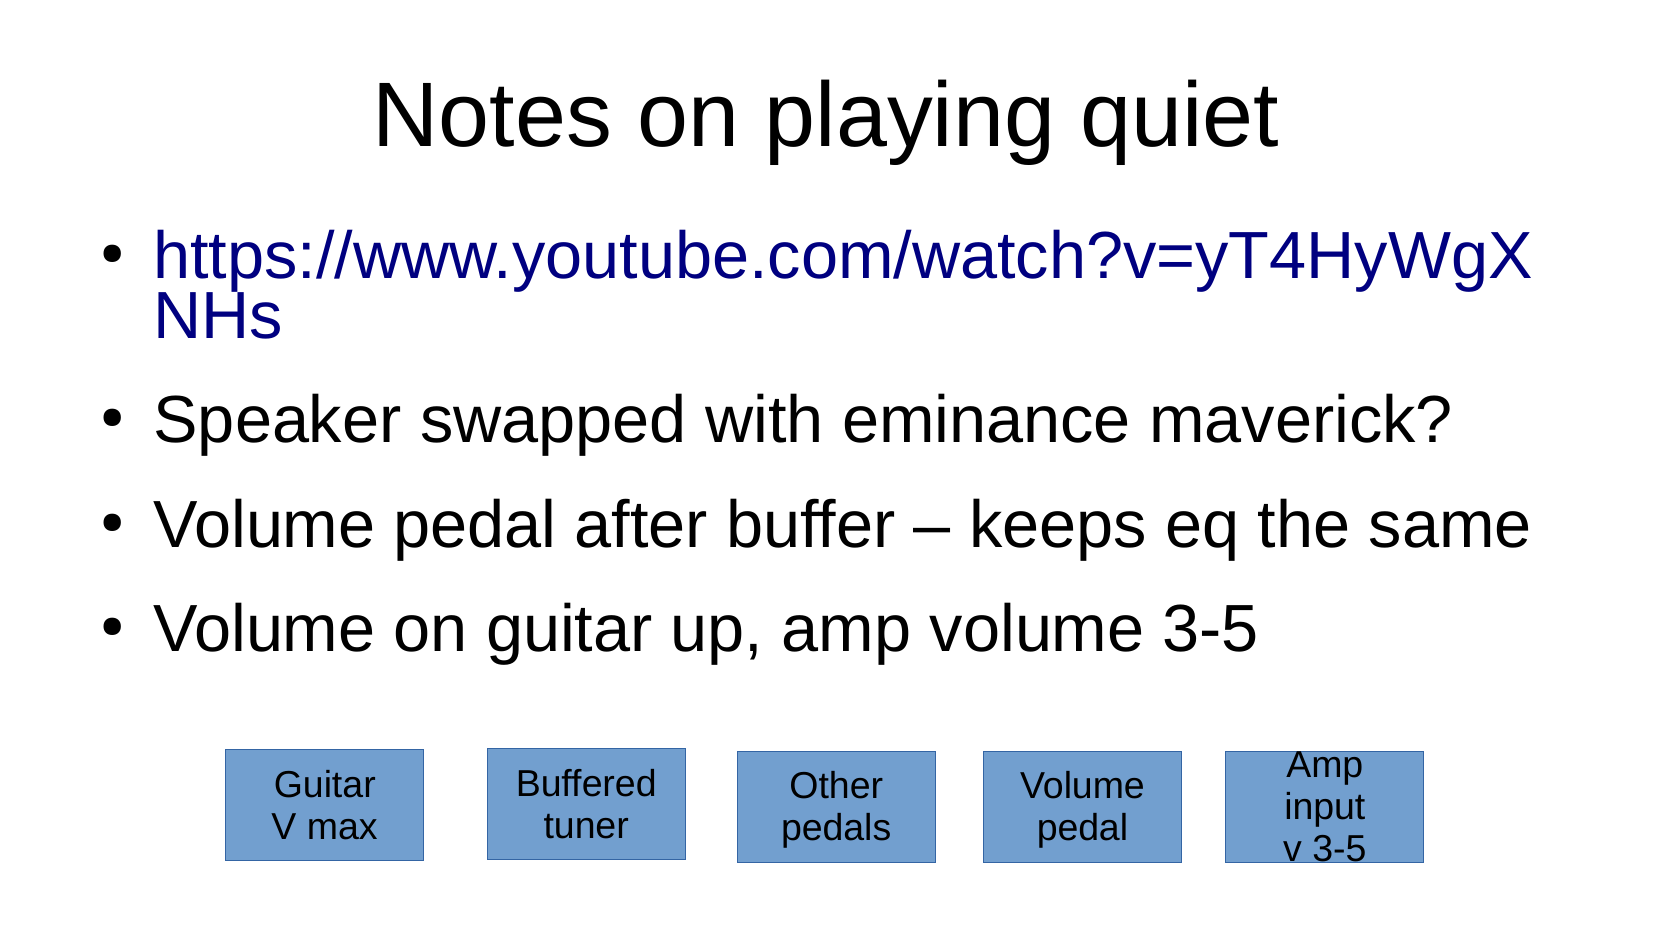

# Notes on playing quiet
https://www.youtube.com/watch?v=yT4HyWgXNHs
Speaker swapped with eminance maverick?
Volume pedal after buffer – keeps eq the same
Volume on guitar up, amp volume 3-5
Buffered tuner
Guitar
V max
Other pedals
Volume pedal
Amp input
v 3-5